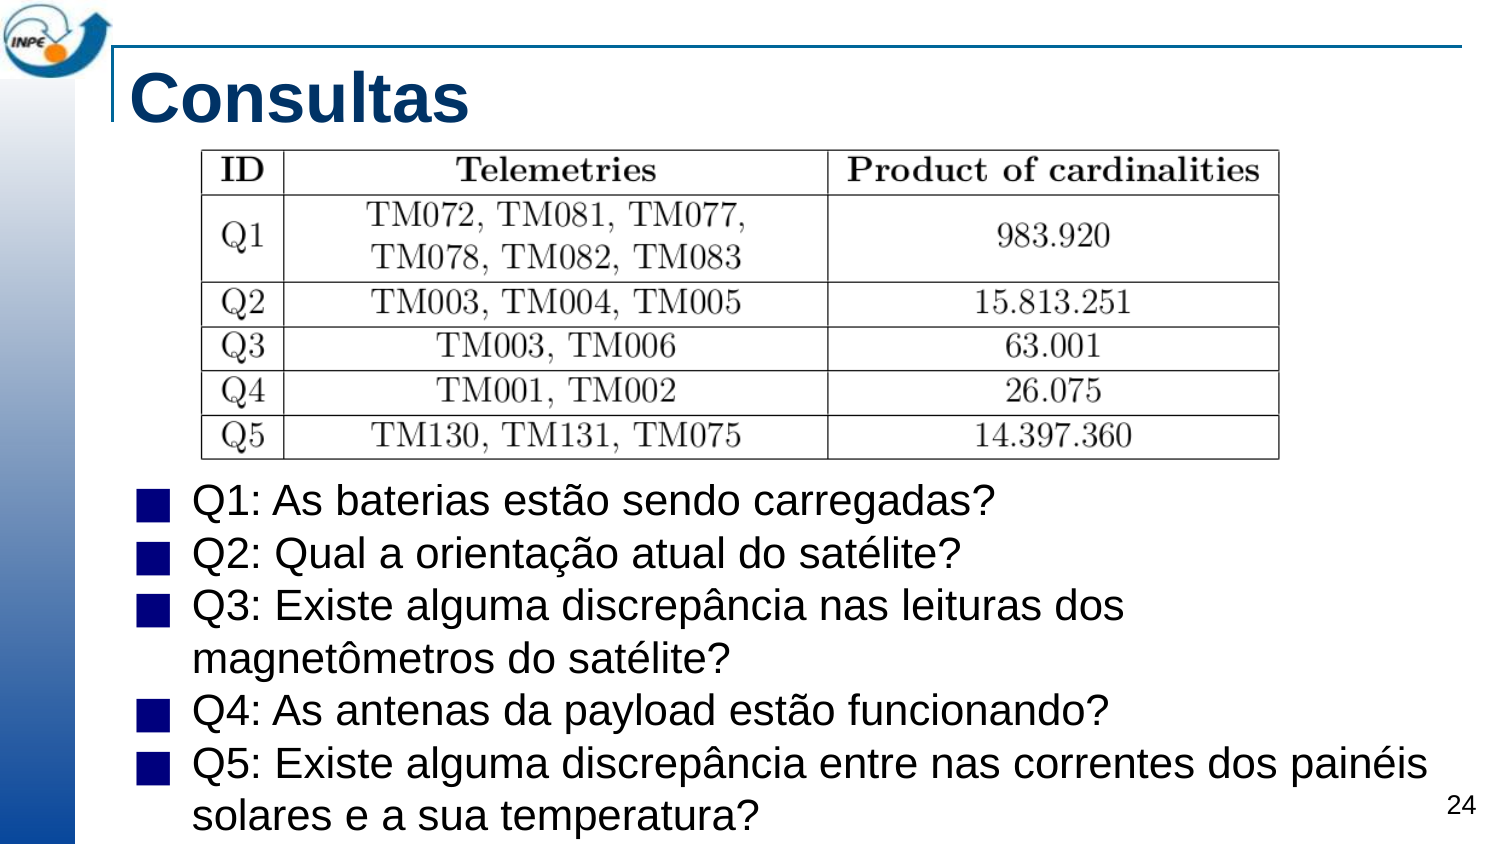

# Consultas
Q1: As baterias estão sendo carregadas?
Q2: Qual a orientação atual do satélite?
Q3: Existe alguma discrepância nas leituras dos magnetômetros do satélite?
Q4: As antenas da payload estão funcionando?
Q5: Existe alguma discrepância entre nas correntes dos painéis solares e a sua temperatura?